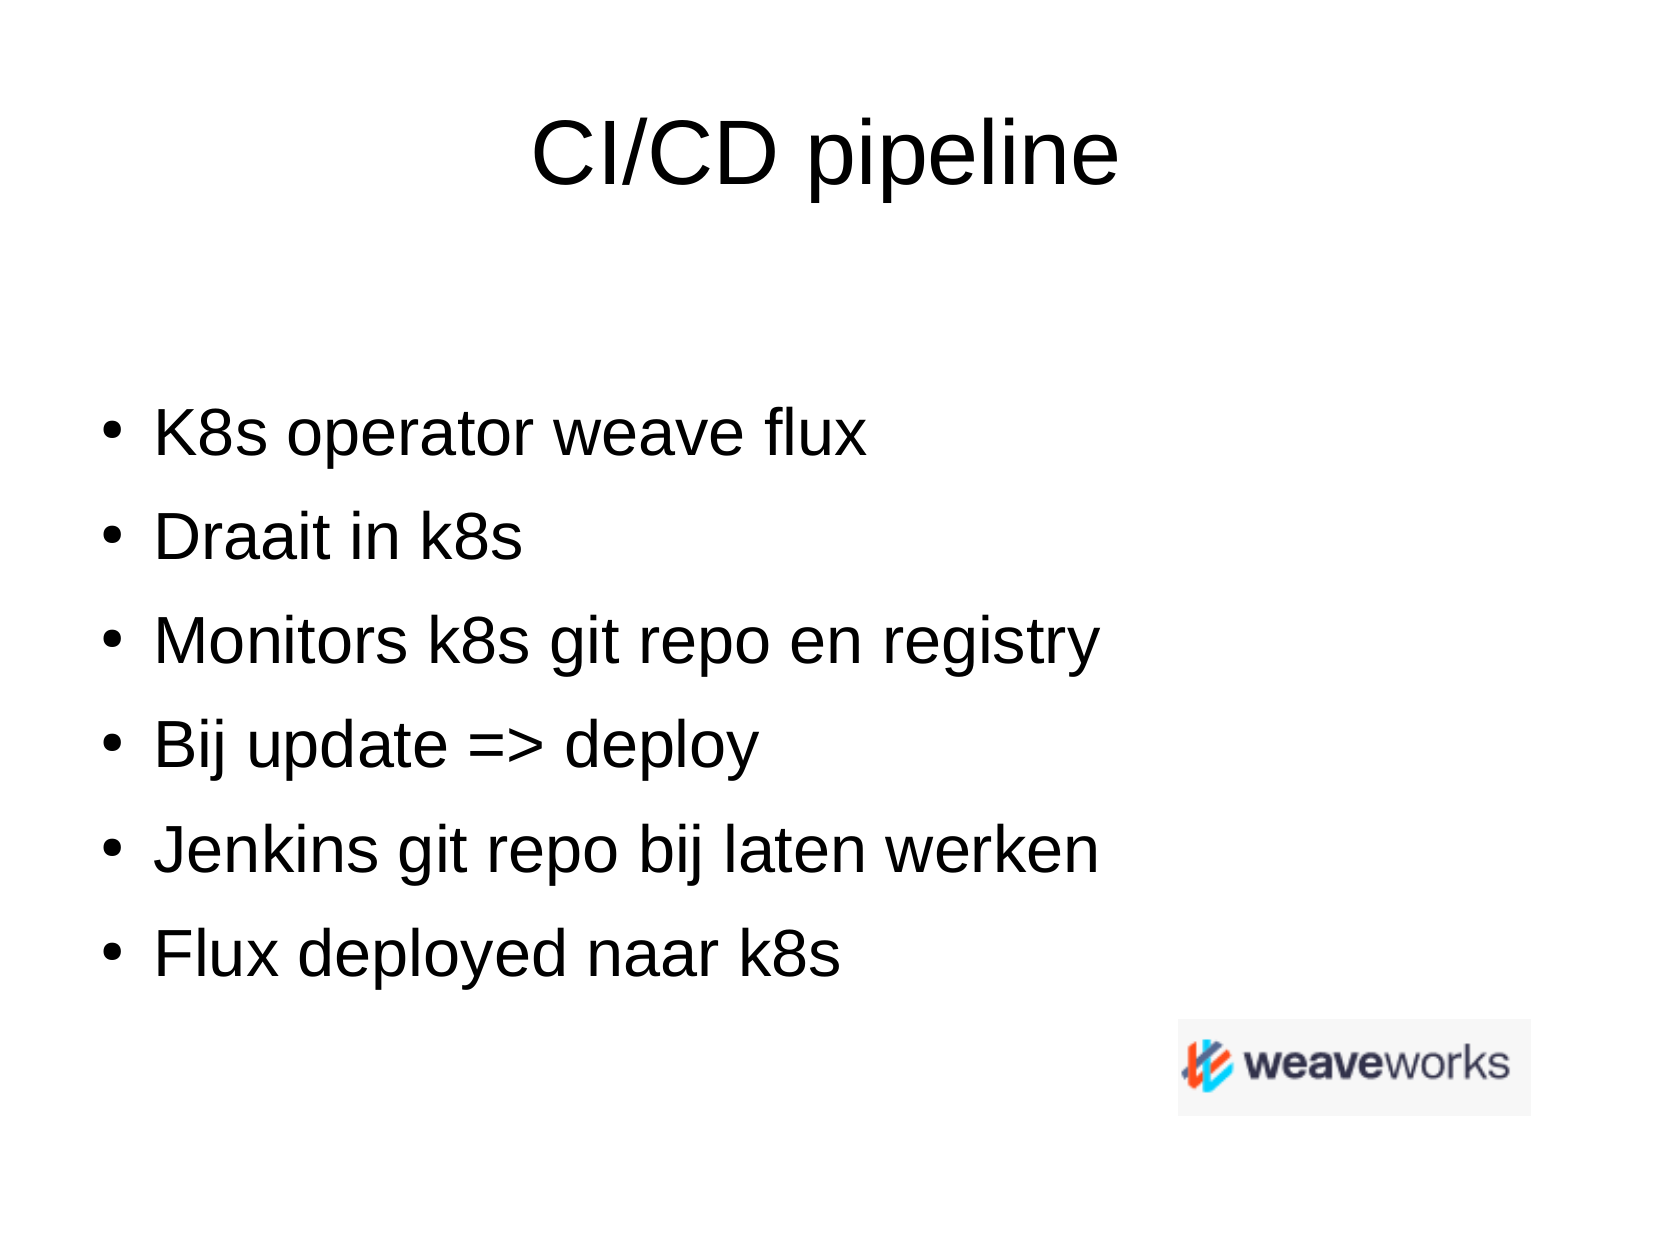

# CI/CD pipeline
K8s operator weave flux
Draait in k8s
Monitors k8s git repo en registry
Bij update => deploy
Jenkins git repo bij laten werken
Flux deployed naar k8s